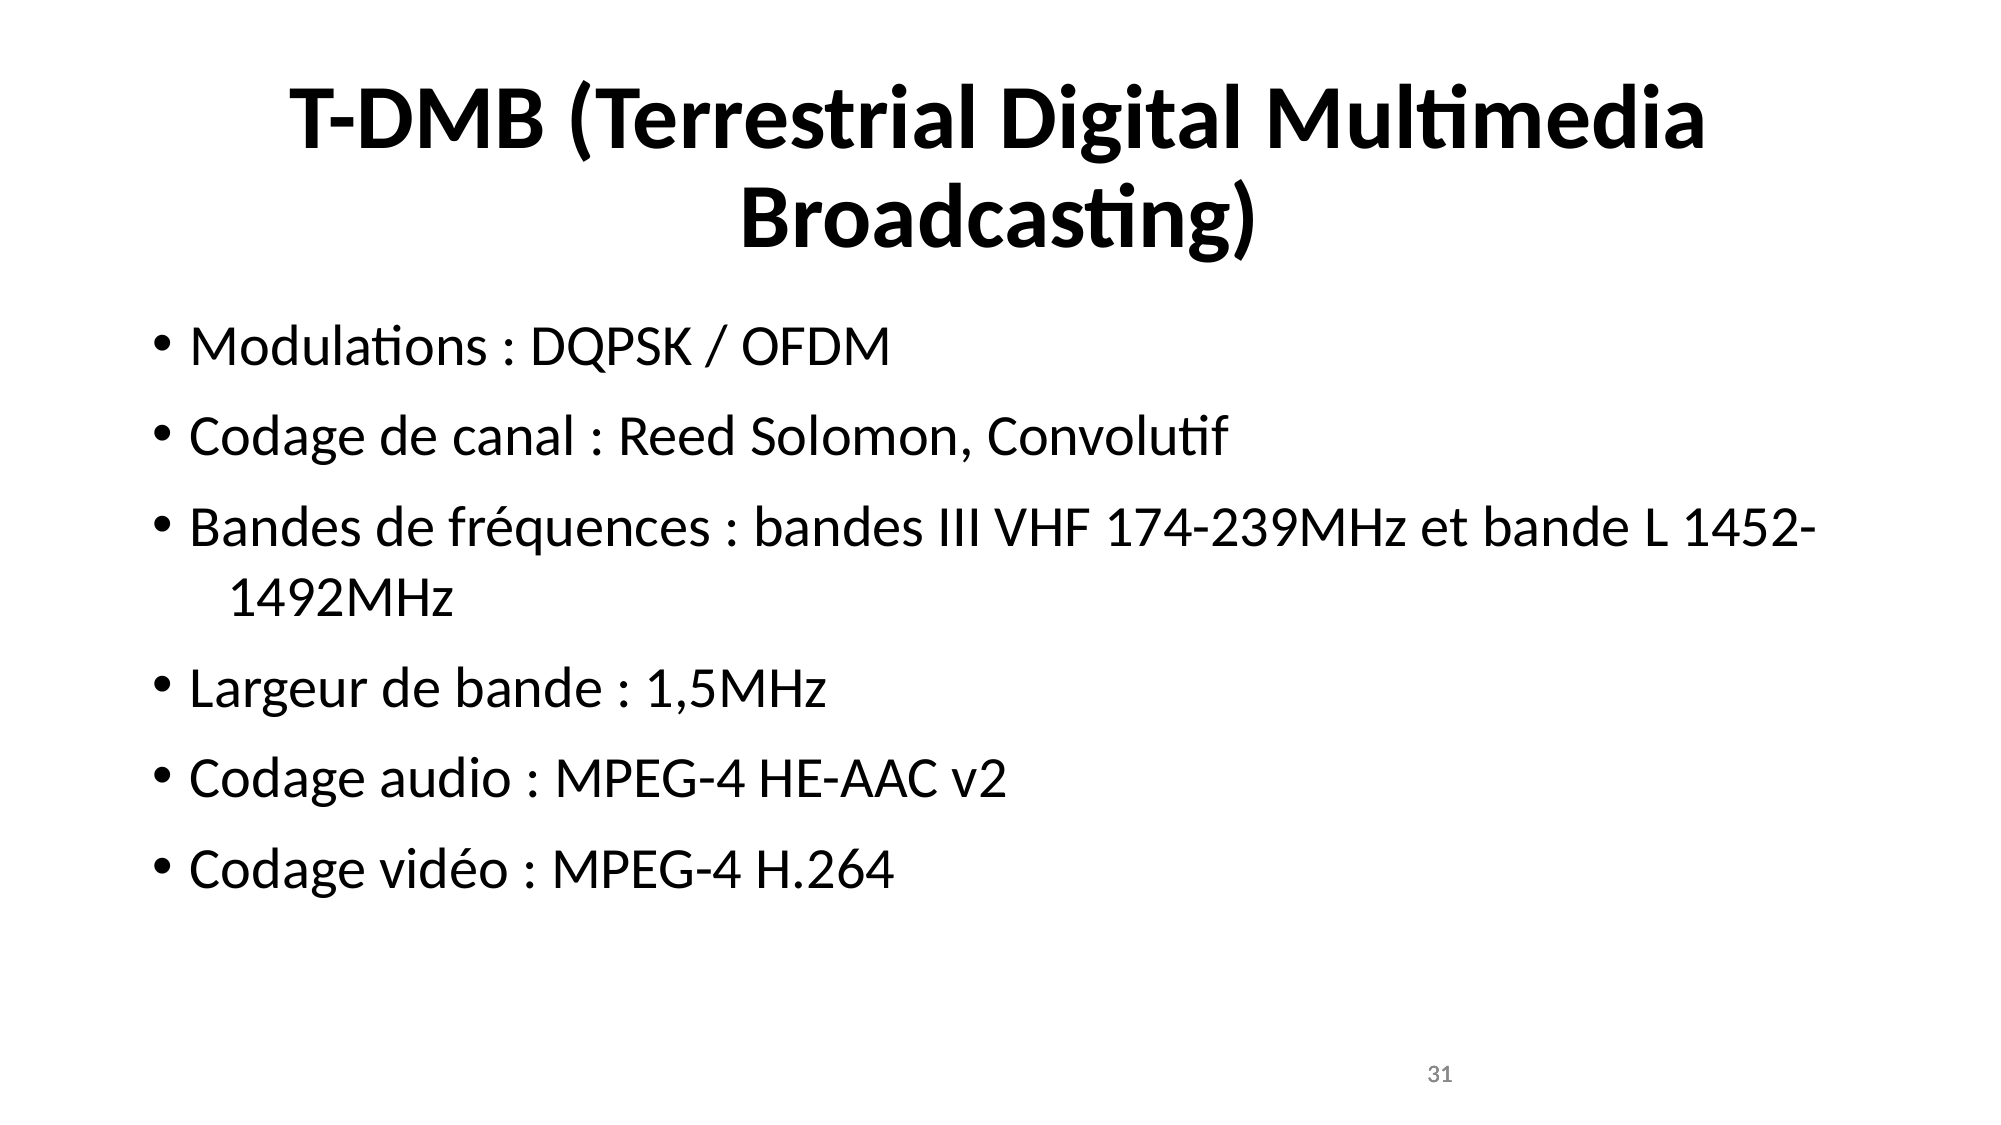

# T-DMB (Terrestrial Digital Multimedia Broadcasting)
Modulations : DQPSK / OFDM
Codage de canal : Reed Solomon, Convolutif
Bandes de fréquences : bandes III VHF 174-239MHz et bande L 1452-1492MHz
Largeur de bande : 1,5MHz
Codage audio : MPEG-4 HE-AAC v2
Codage vidéo : MPEG-4 H.264